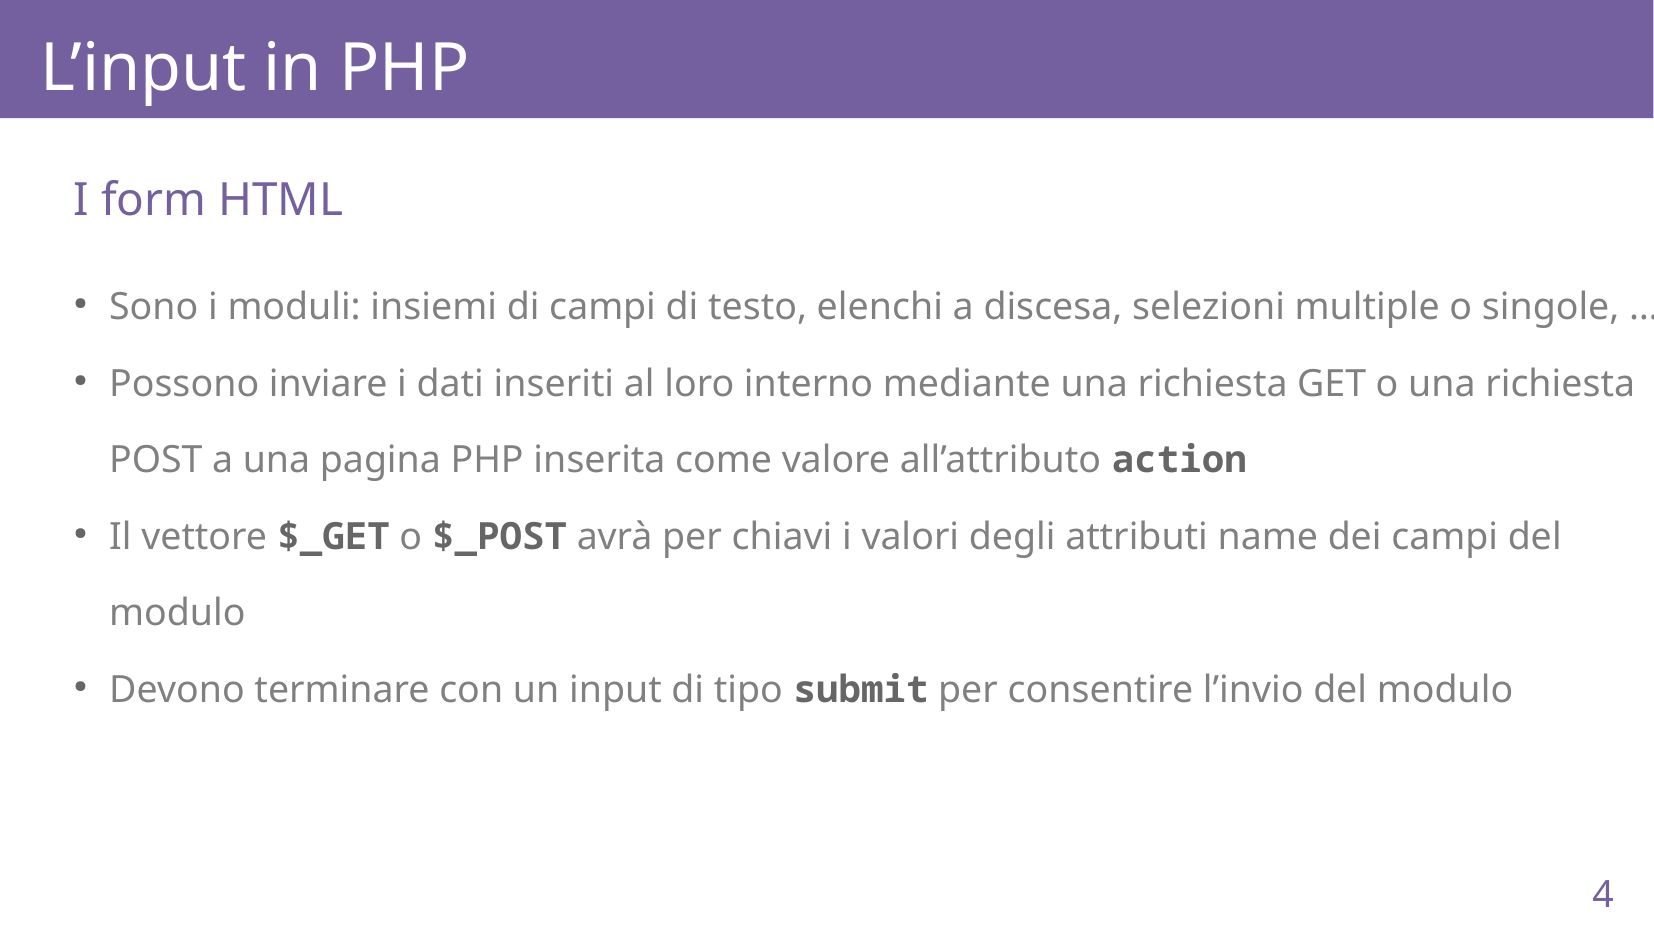

L’input in PHP
I form HTML
Sono i moduli: insiemi di campi di testo, elenchi a discesa, selezioni multiple o singole, …
Possono inviare i dati inseriti al loro interno mediante una richiesta GET o una richiesta
POST a una pagina PHP inserita come valore all’attributo action
Il vettore $_GET o $_POST avrà per chiavi i valori degli attributi name dei campi del
modulo
Devono terminare con un input di tipo submit per consentire l’invio del modulo